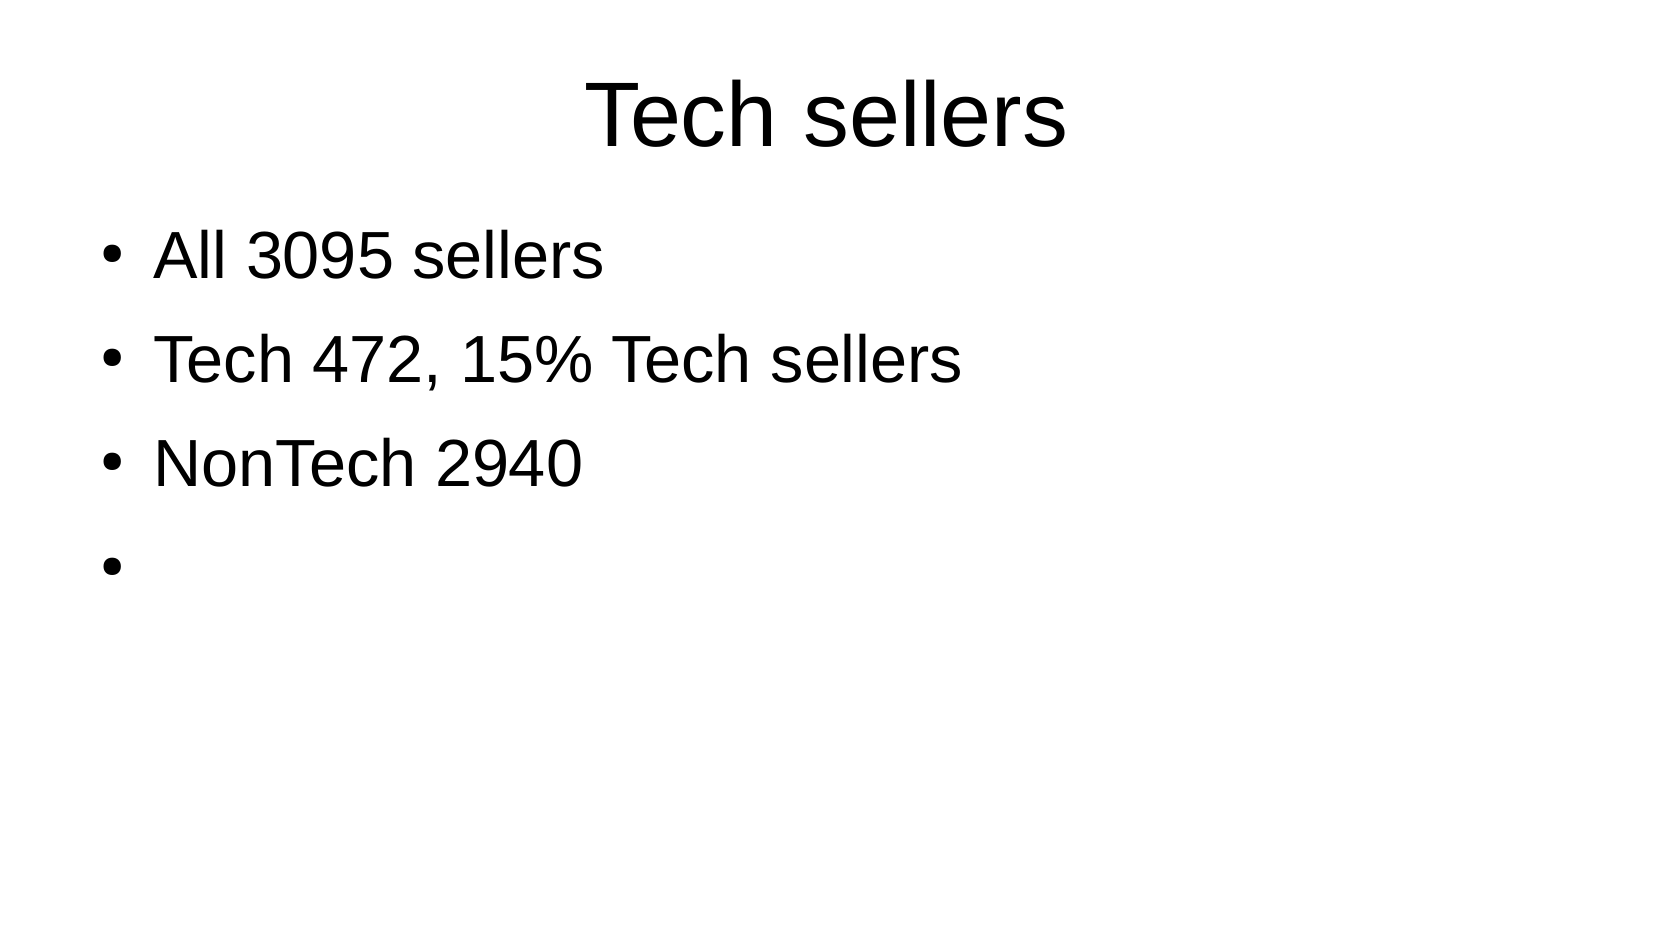

# Tech sellers
All 3095 sellers
Tech 472, 15% Tech sellers
NonTech 2940